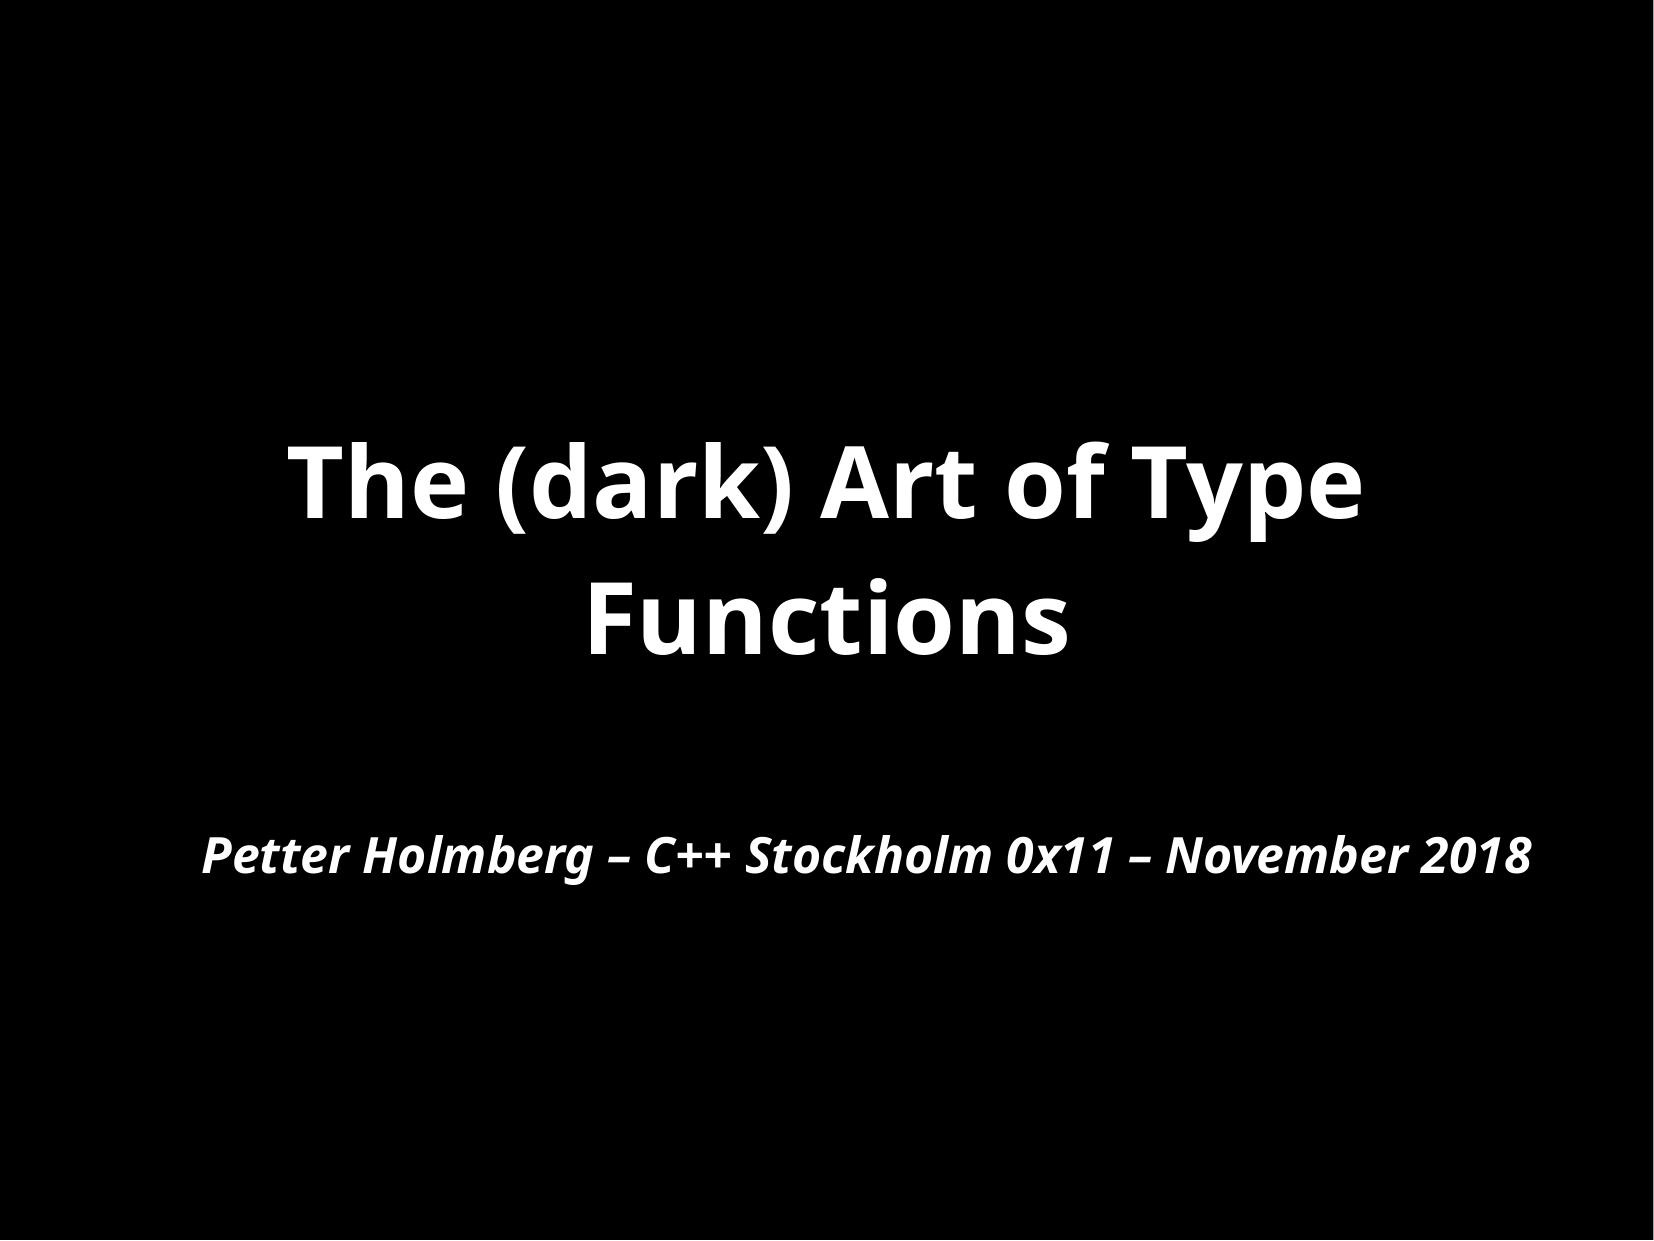

# The (dark) Art of Type Functions
Petter Holmberg – C++ Stockholm 0x11 – November 2018